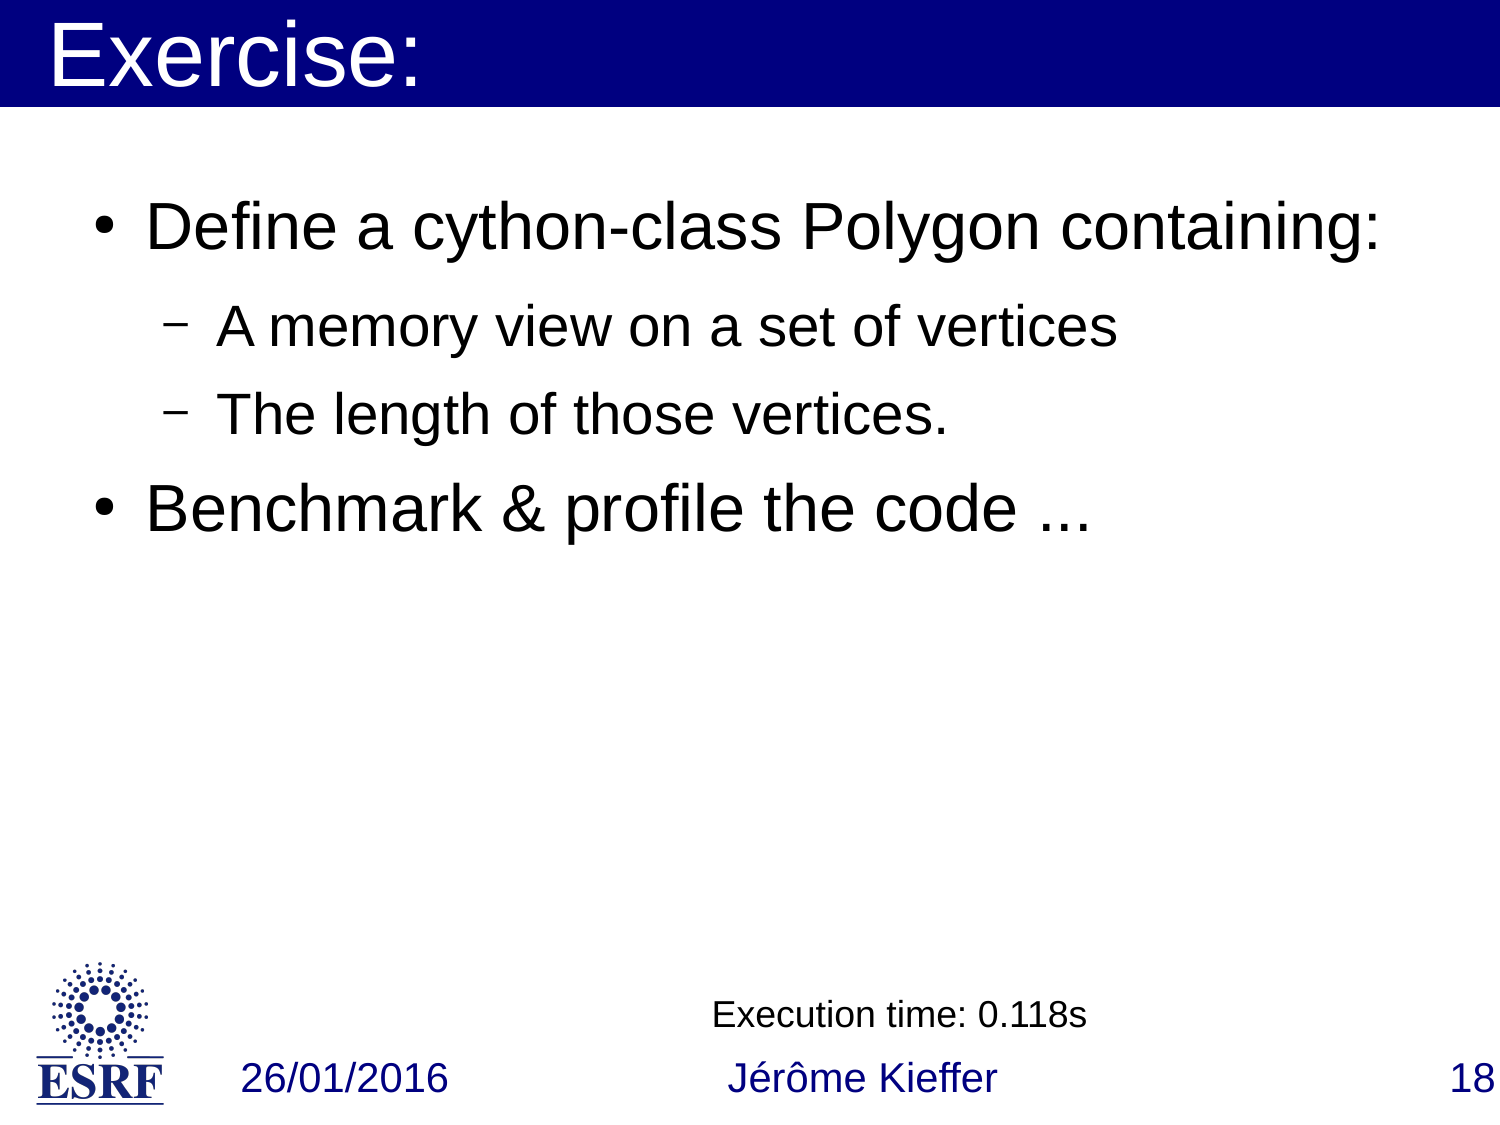

# Exercise:
Define a cython-class Polygon containing:
A memory view on a set of vertices
The length of those vertices.
Benchmark & profile the code ...
Execution time: 0.118s
26/01/2016
Jérôme Kieffer
18